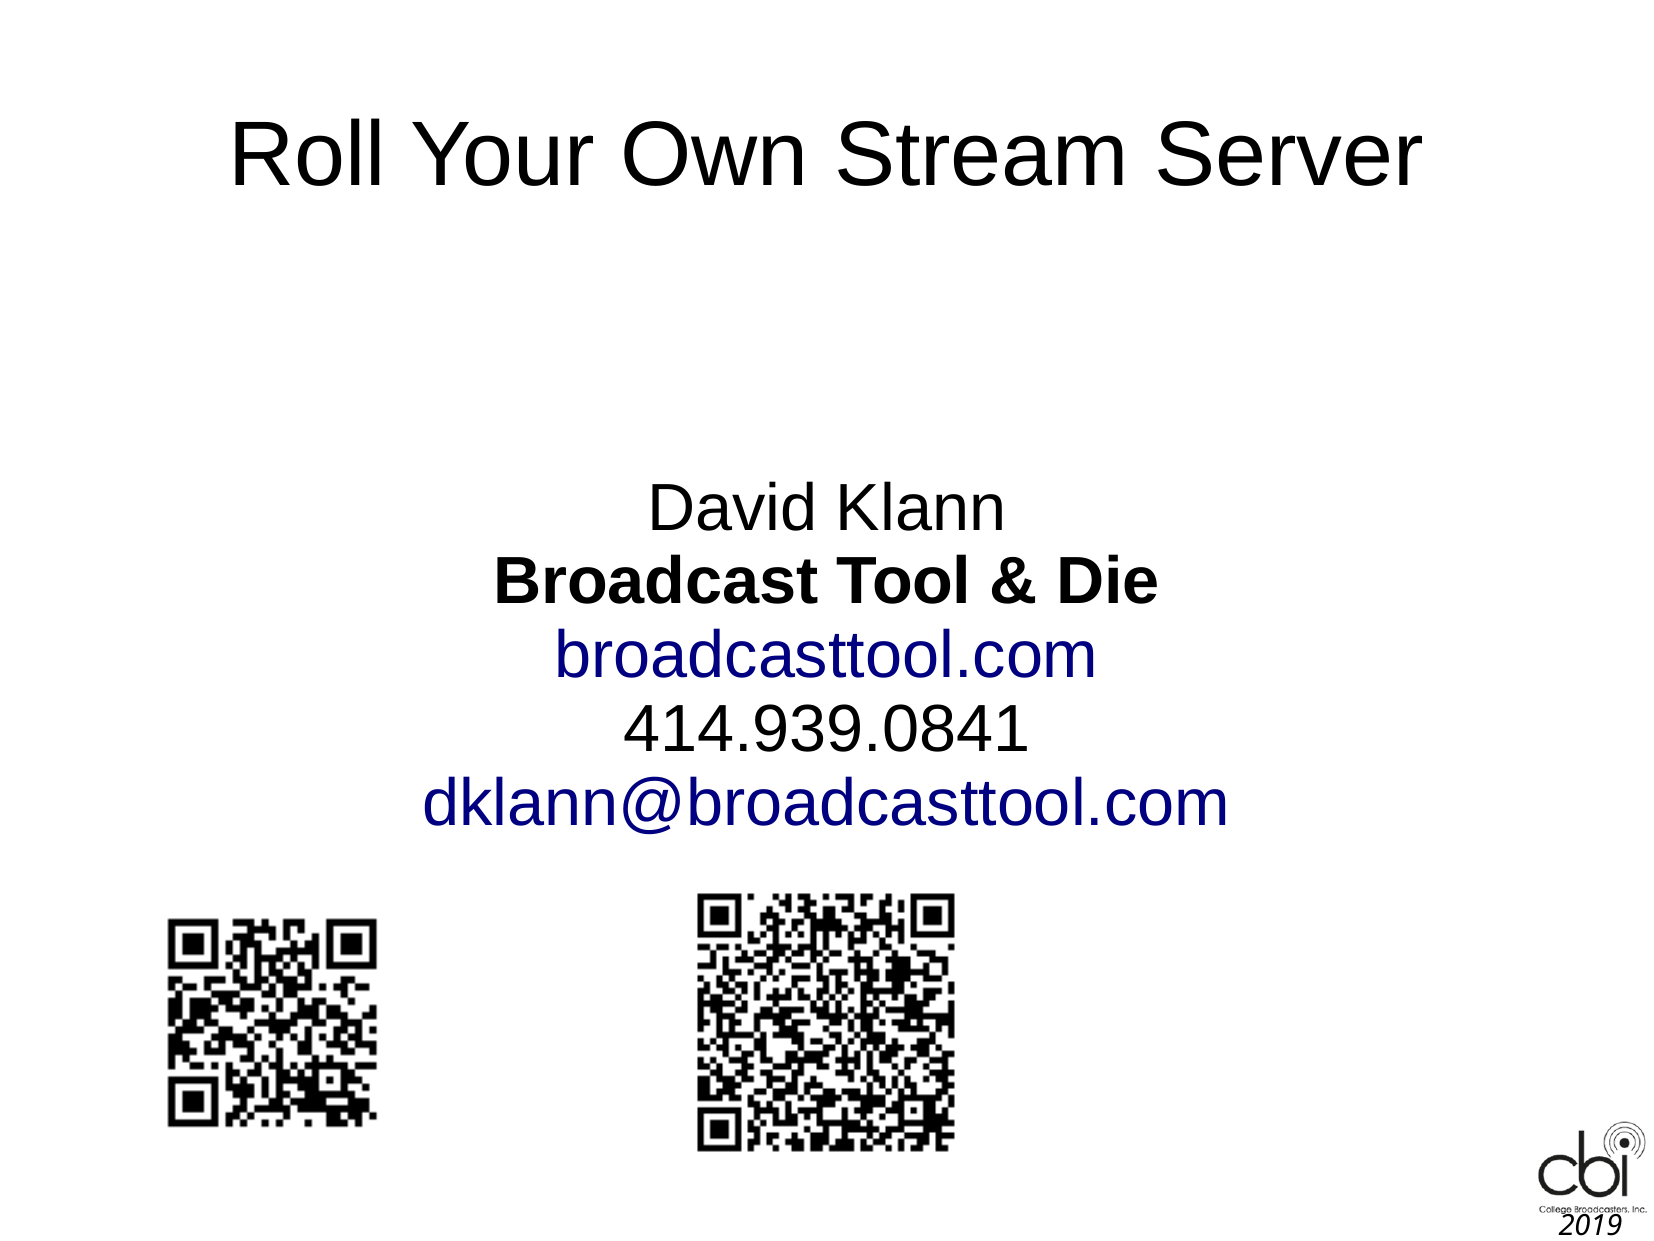

# Roll Your Own Stream Server
David Klann
Broadcast Tool & Die
broadcasttool.com
414.939.0841
dklann@broadcasttool.com